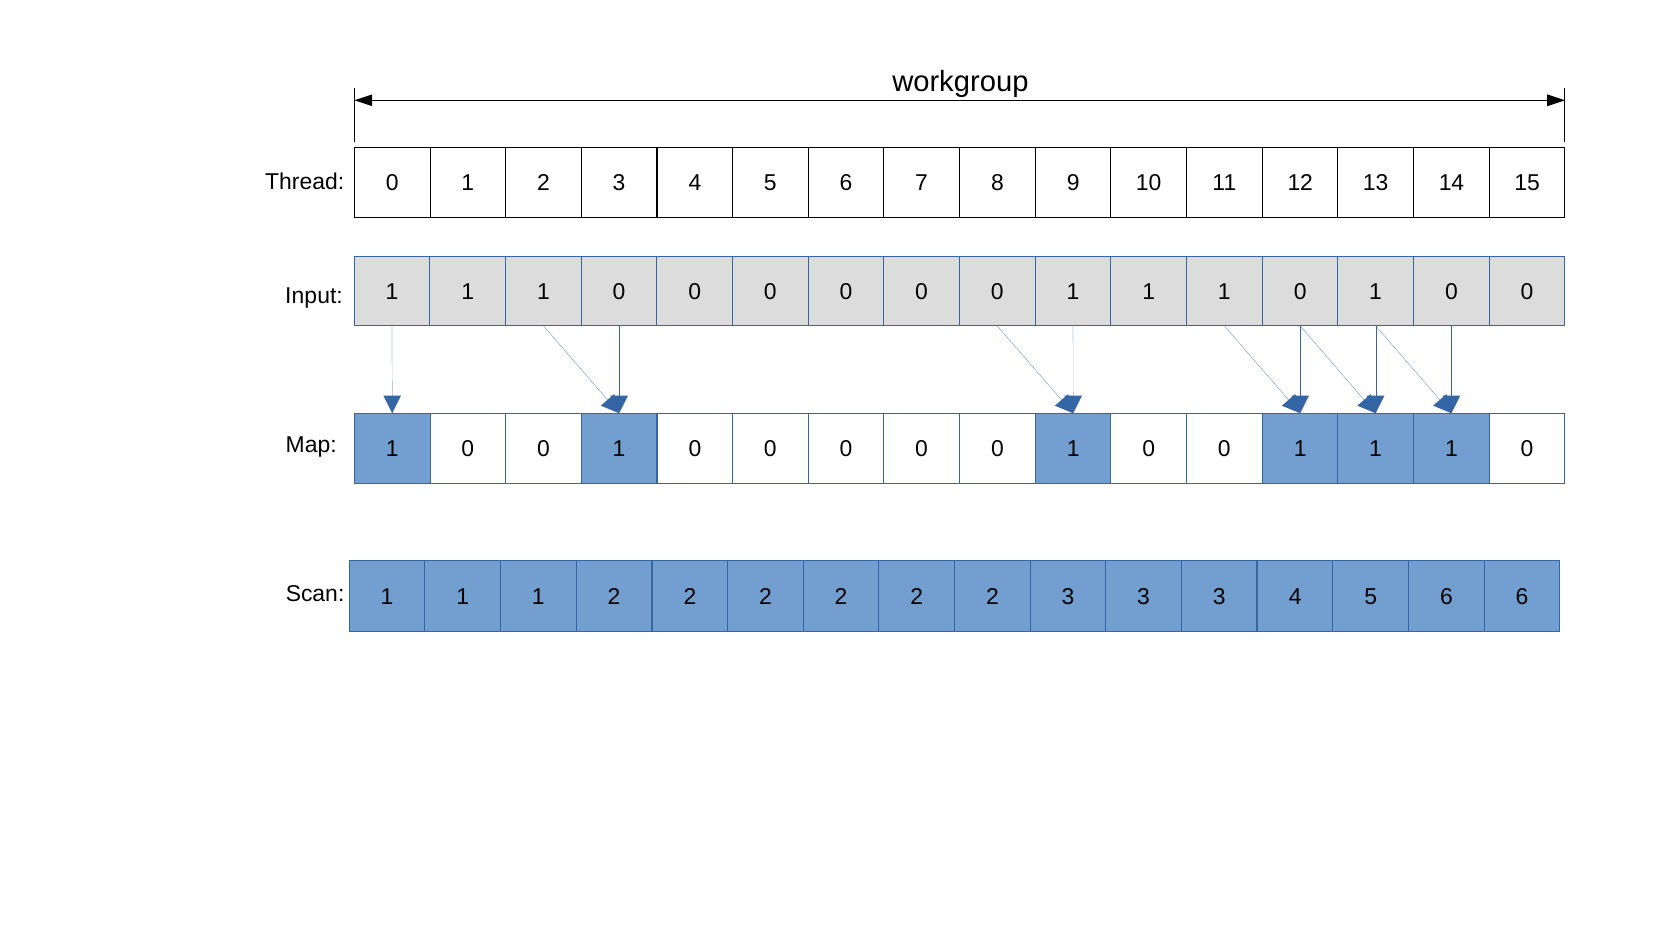

0
1
2
3
4
5
6
7
8
9
10
11
12
13
14
15
Thread:
1
1
1
0
0
0
0
0
0
1
1
1
0
1
0
0
Input:
1
0
0
1
0
0
0
0
0
1
0
0
1
1
1
0
 Map:
1
1
1
2
2
2
2
2
2
3
3
3
4
5
6
6
Scan: